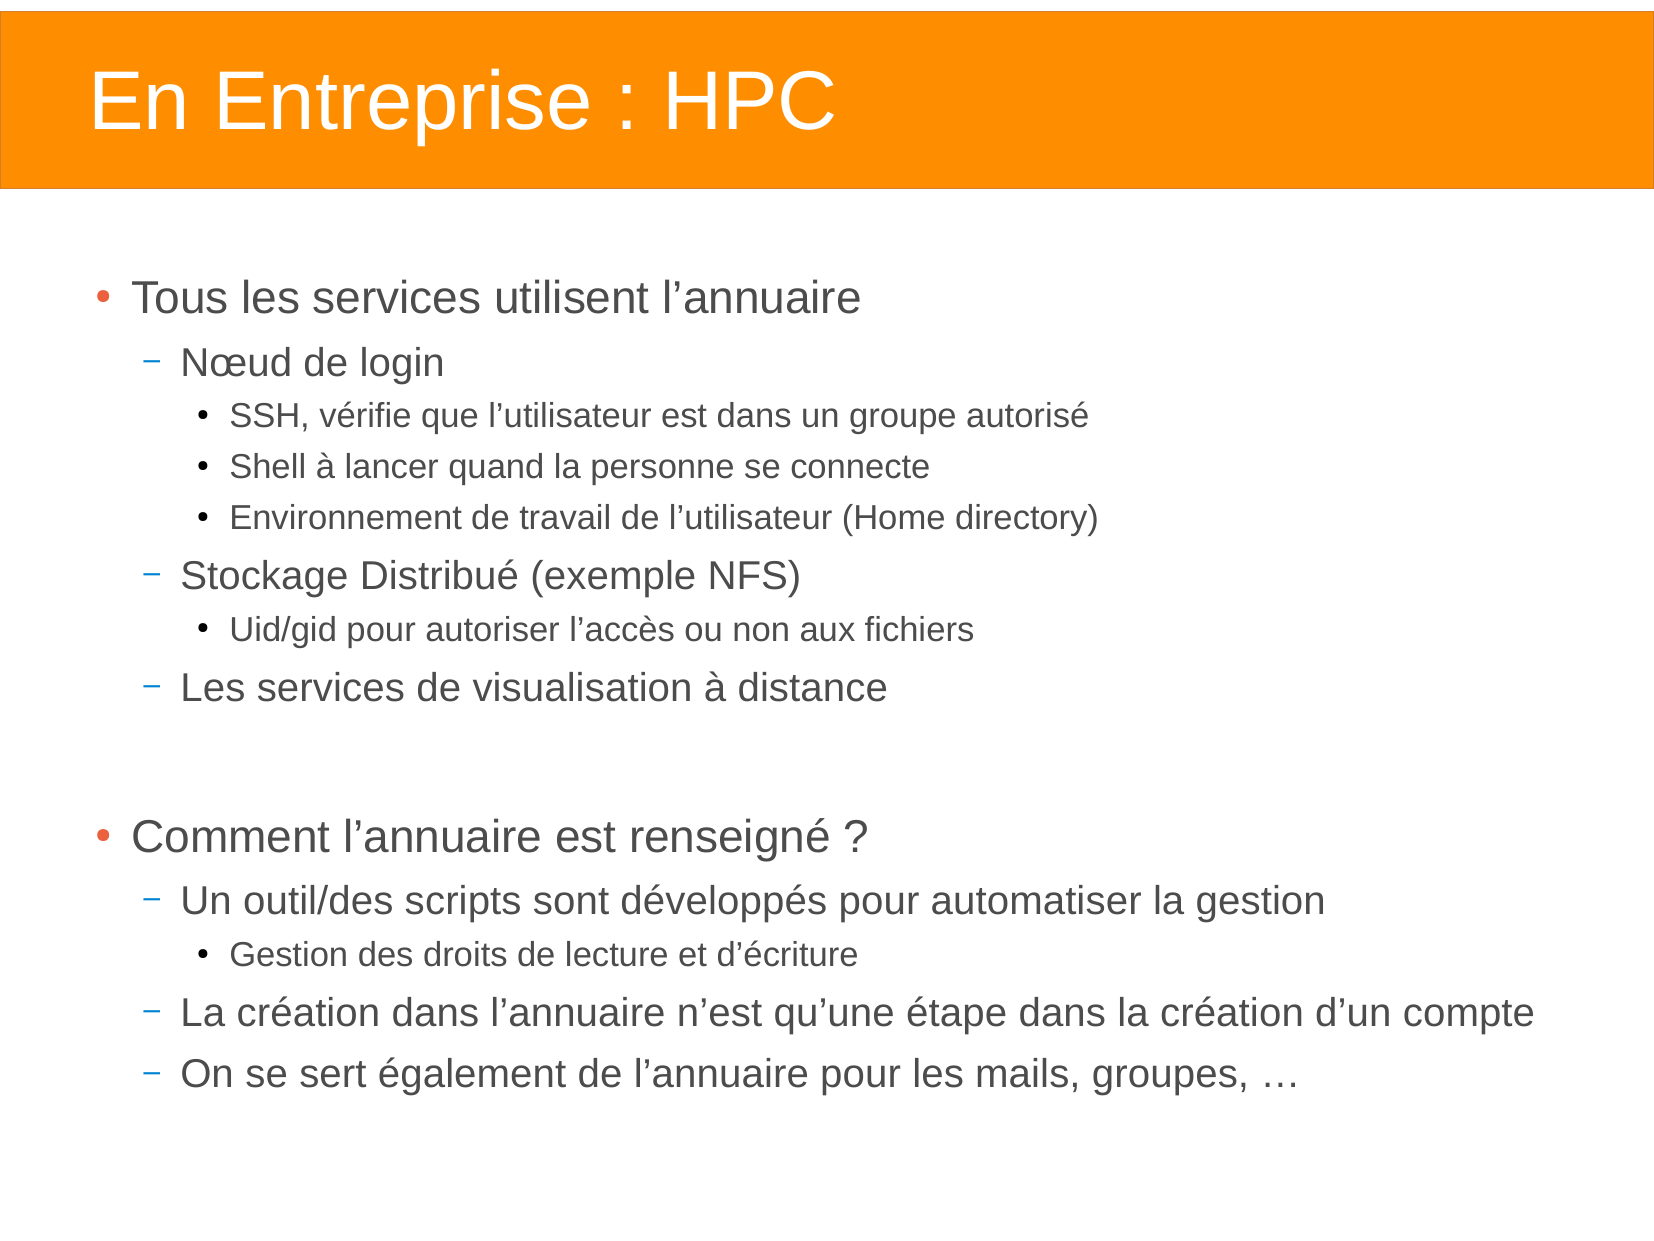

En Entreprise : HPC
# Tous les services utilisent l’annuaire
Nœud de login
SSH, vérifie que l’utilisateur est dans un groupe autorisé
Shell à lancer quand la personne se connecte
Environnement de travail de l’utilisateur (Home directory)
Stockage Distribué (exemple NFS)
Uid/gid pour autoriser l’accès ou non aux fichiers
Les services de visualisation à distance
Comment l’annuaire est renseigné ?
Un outil/des scripts sont développés pour automatiser la gestion
Gestion des droits de lecture et d’écriture
La création dans l’annuaire n’est qu’une étape dans la création d’un compte
On se sert également de l’annuaire pour les mails, groupes, …